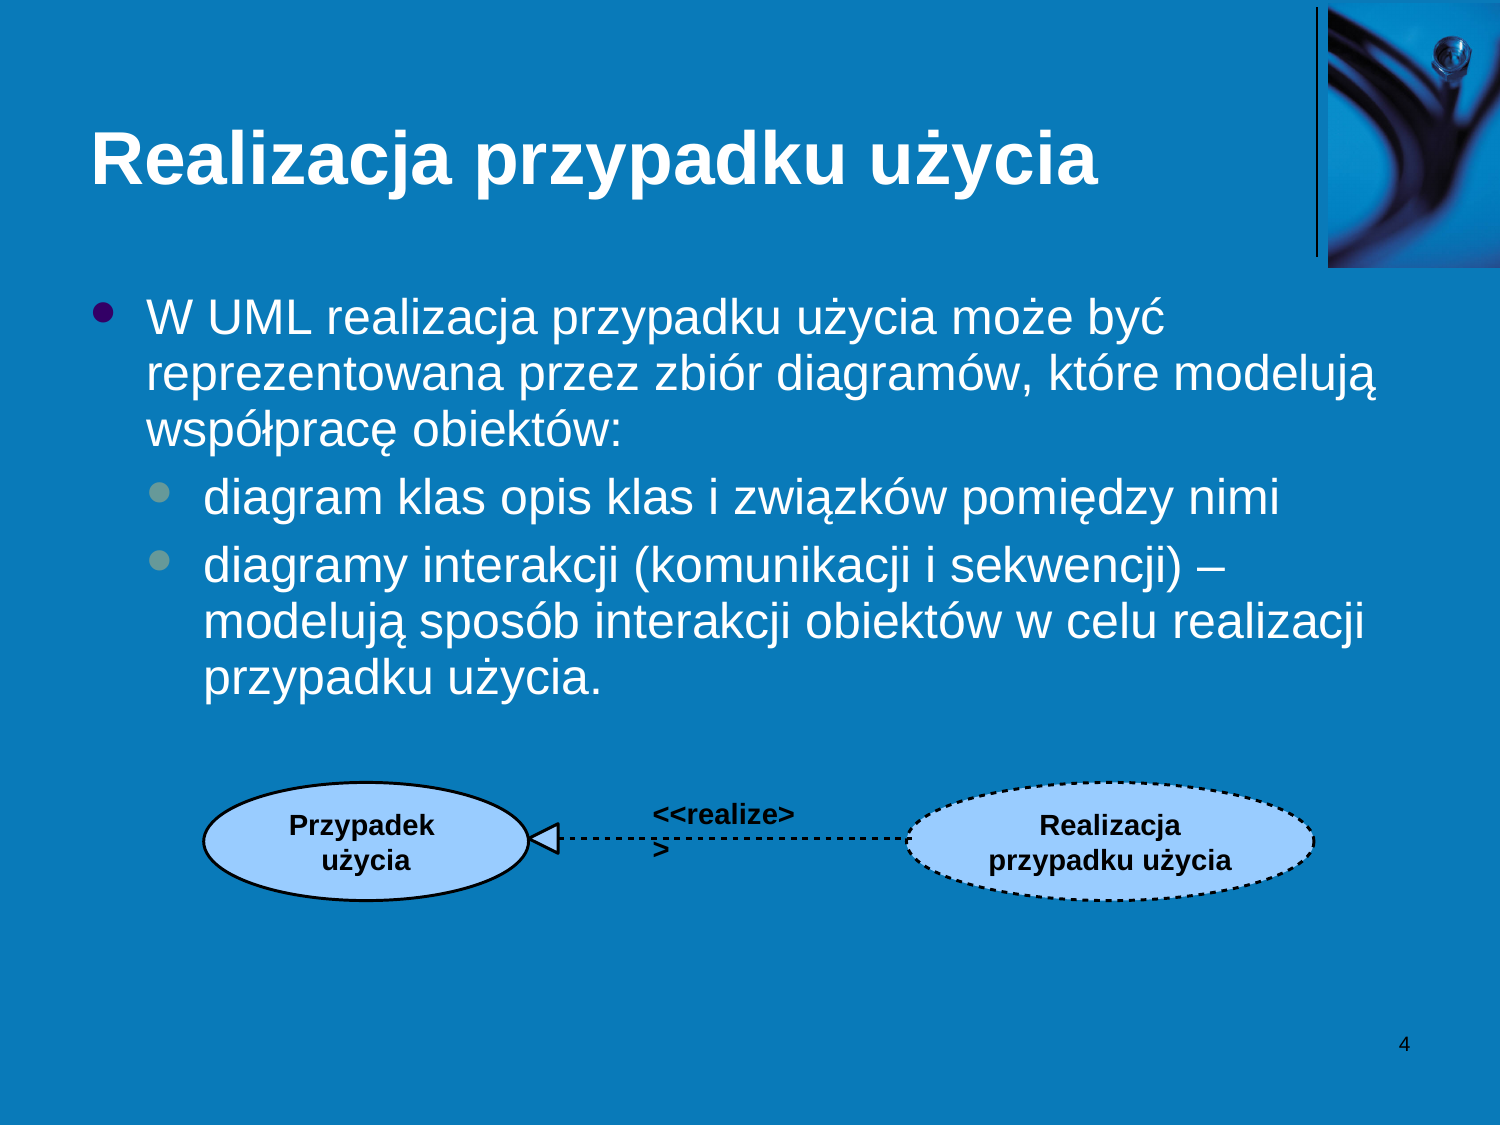

# Realizacja przypadku użycia
W UML realizacja przypadku użycia może być reprezentowana przez zbiór diagramów, które modelują współpracę obiektów:
diagram klas opis klas i związków pomiędzy nimi
diagramy interakcji (komunikacji i sekwencji) – modelują sposób interakcji obiektów w celu realizacji przypadku użycia.
Przypadek
użycia
Realizacja
przypadku użycia
<<realize>>
4